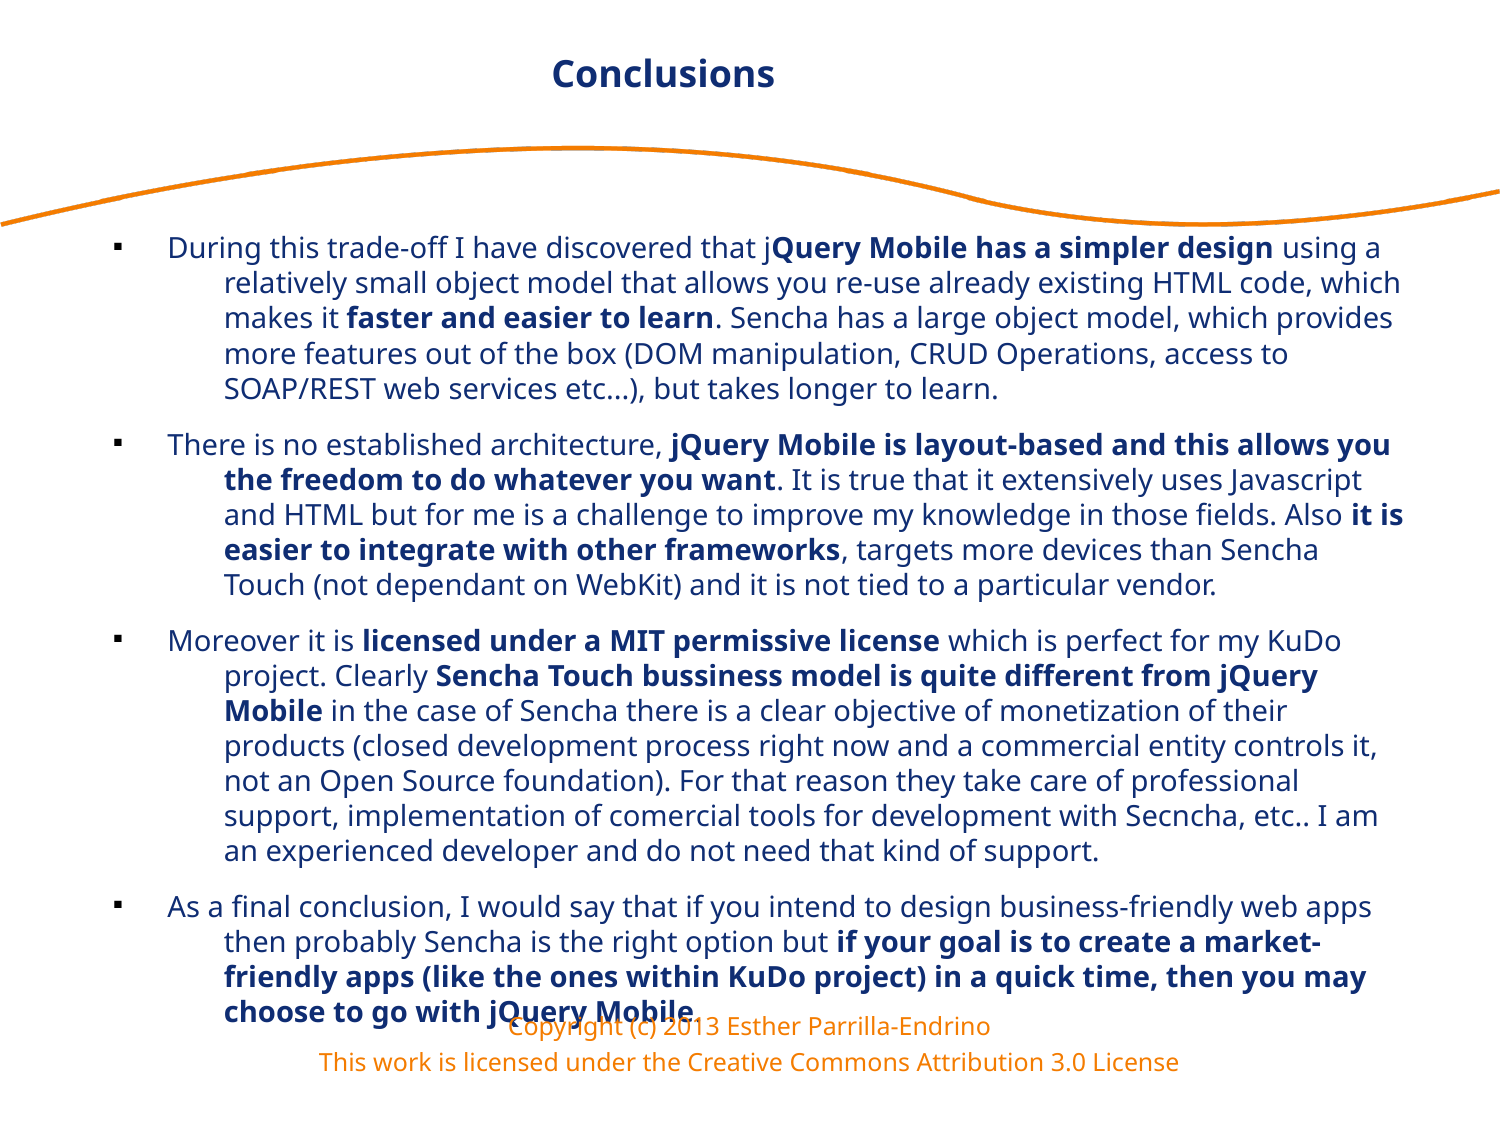

# Conclusions
During this trade-off I have discovered that jQuery Mobile has a simpler design using a relatively small object model that allows you re-use already existing HTML code, which makes it faster and easier to learn. Sencha has a large object model, which provides more features out of the box (DOM manipulation, CRUD Operations, access to SOAP/REST web services etc...), but takes longer to learn.
There is no established architecture, jQuery Mobile is layout-based and this allows you the freedom to do whatever you want. It is true that it extensively uses Javascript and HTML but for me is a challenge to improve my knowledge in those fields. Also it is easier to integrate with other frameworks, targets more devices than Sencha Touch (not dependant on WebKit) and it is not tied to a particular vendor.
Moreover it is licensed under a MIT permissive license which is perfect for my KuDo project. Clearly Sencha Touch bussiness model is quite different from jQuery Mobile in the case of Sencha there is a clear objective of monetization of their products (closed development process right now and a commercial entity controls it, not an Open Source foundation). For that reason they take care of professional support, implementation of comercial tools for development with Secncha, etc.. I am an experienced developer and do not need that kind of support.
As a final conclusion, I would say that if you intend to design business-friendly web apps then probably Sencha is the right option but if your goal is to create a market-friendly apps (like the ones within KuDo project) in a quick time, then you may choose to go with jQuery Mobile.
Copyright (c) 2013 Esther Parrilla-Endrino
This work is licensed under the Creative Commons Attribution 3.0 License